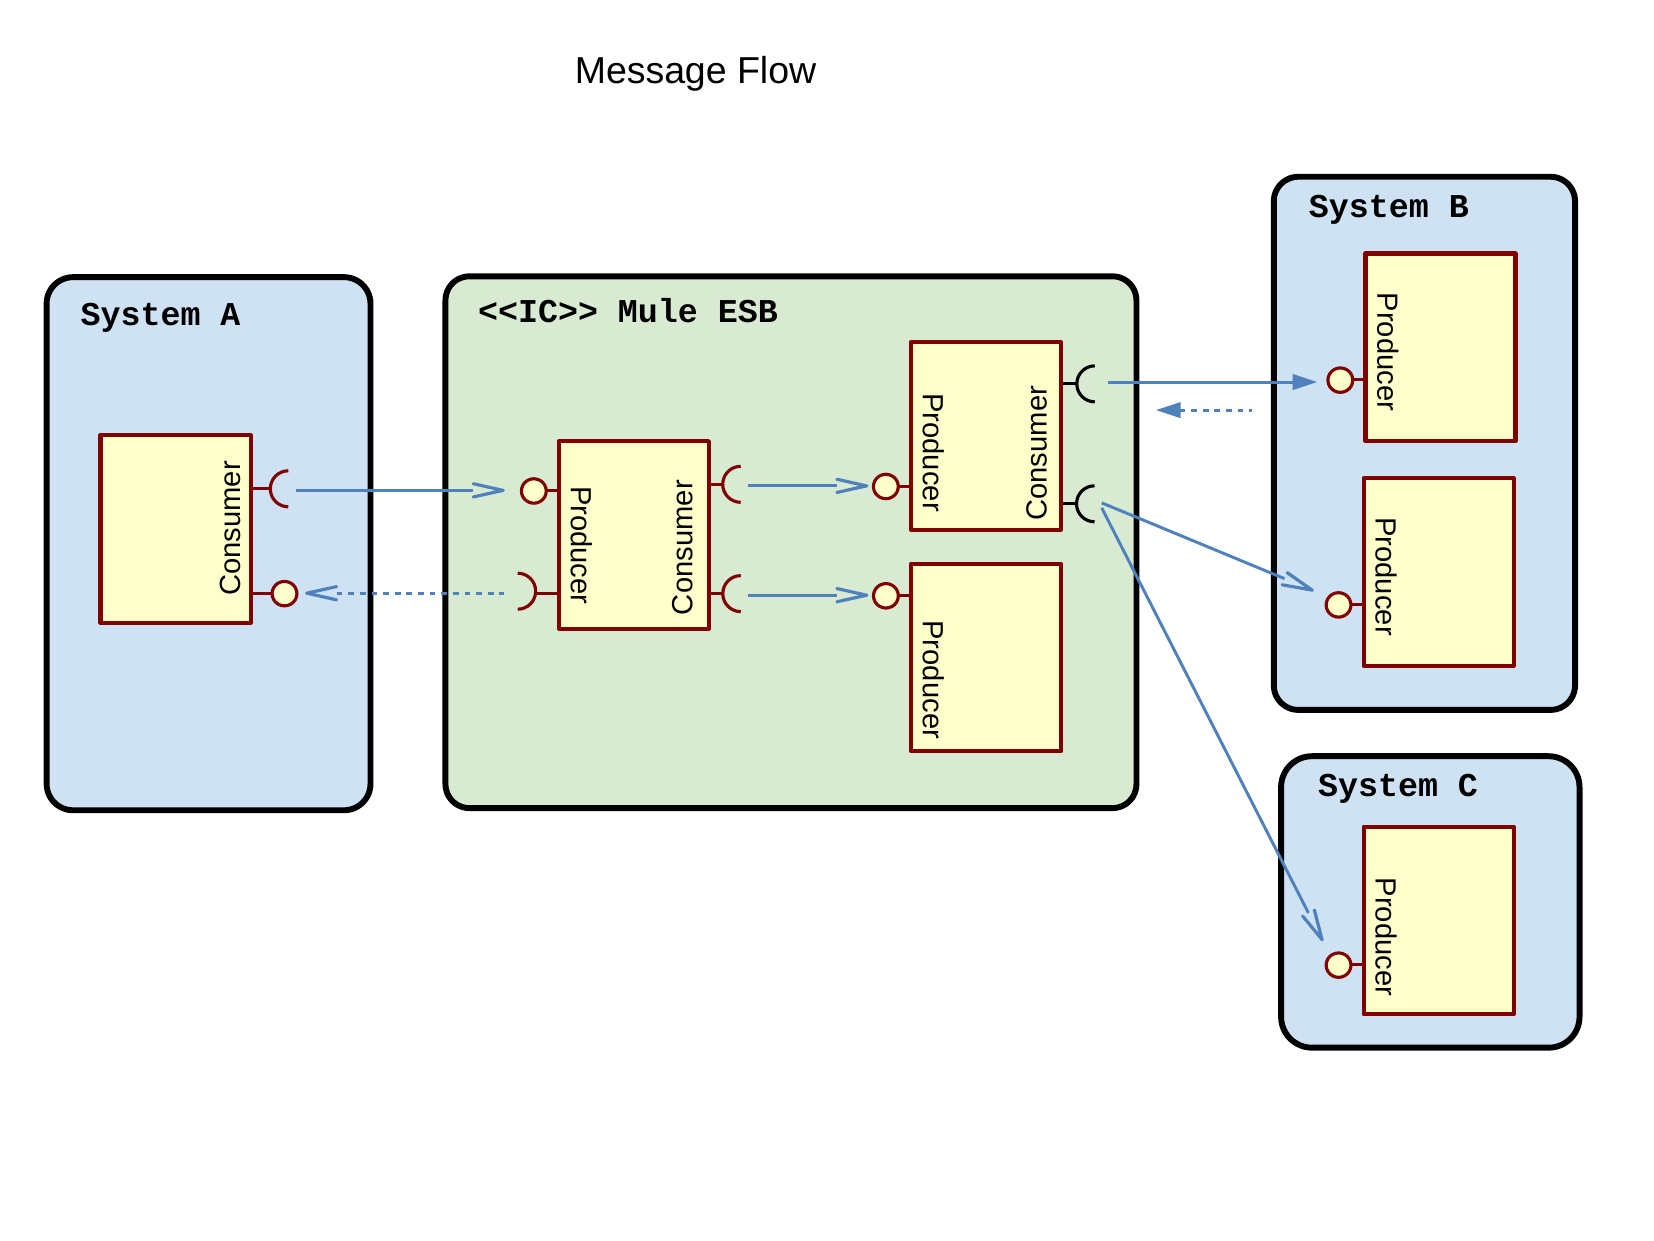

Message Flow
System B
Producer
<<IC>> Mule ESB
System A
Producer
Consumer
Producer
Consumer
Producer
Consumer
Producer
System C
Producer